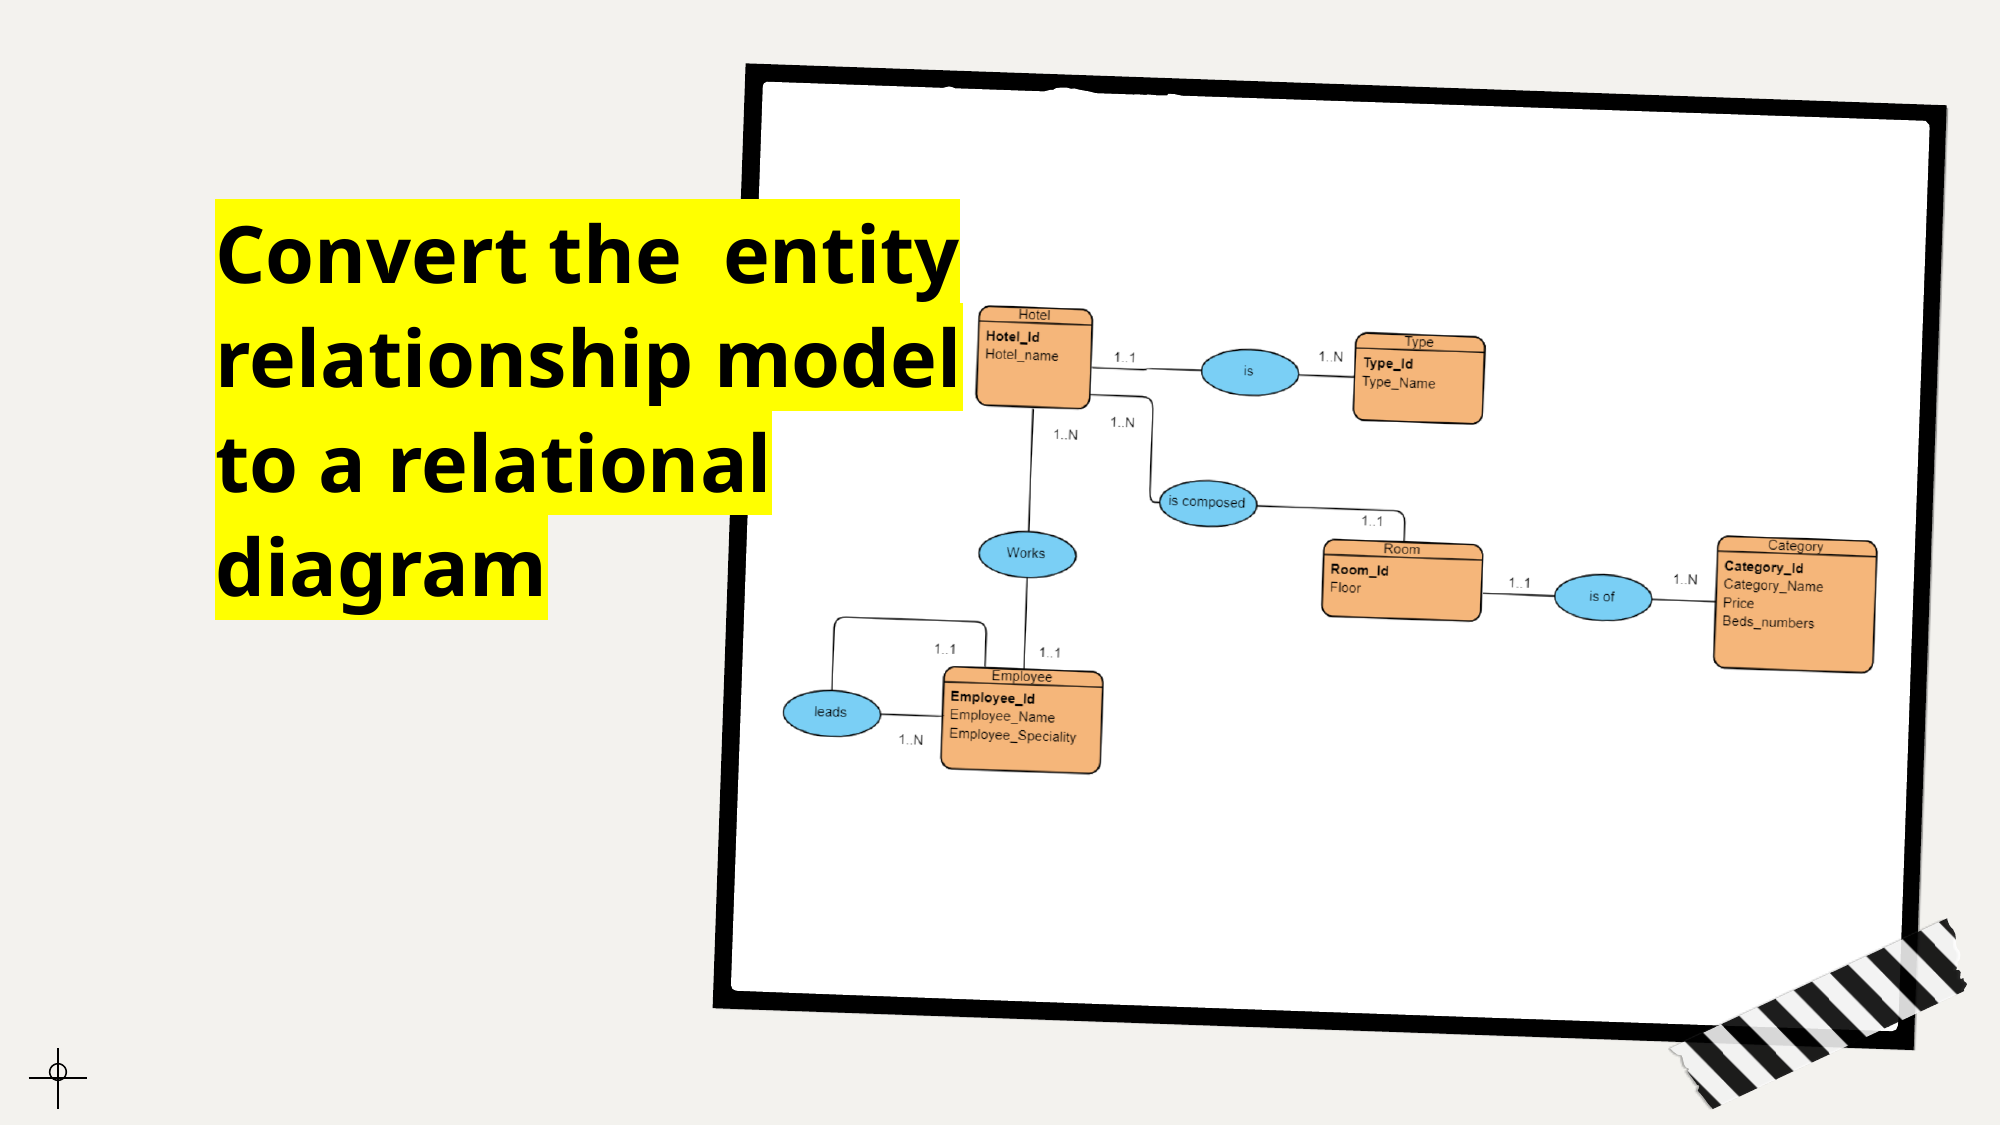

# Convert the  entity relationship model to a relational diagram